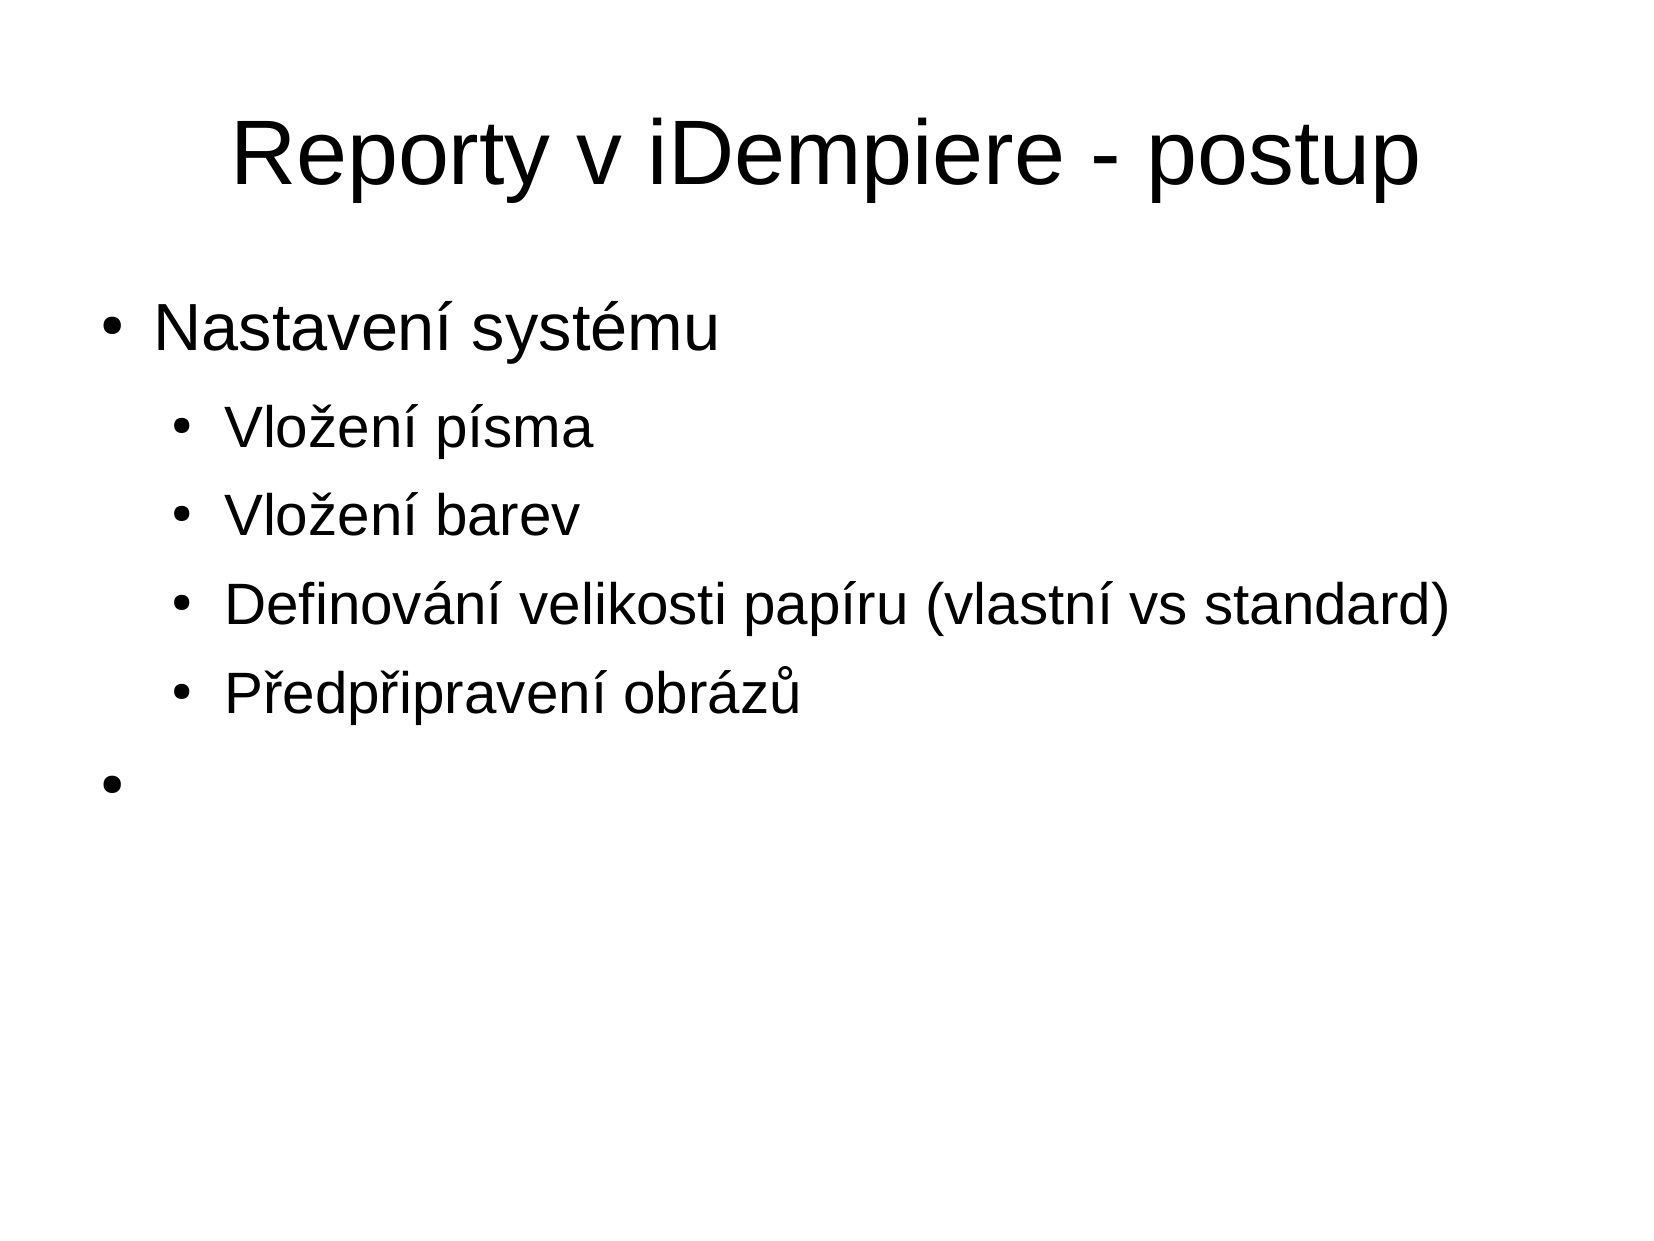

# Reporty v iDempiere - postup
Nastavení systému
Vložení písma
Vložení barev
Definování velikosti papíru (vlastní vs standard)
Předpřipravení obrázů